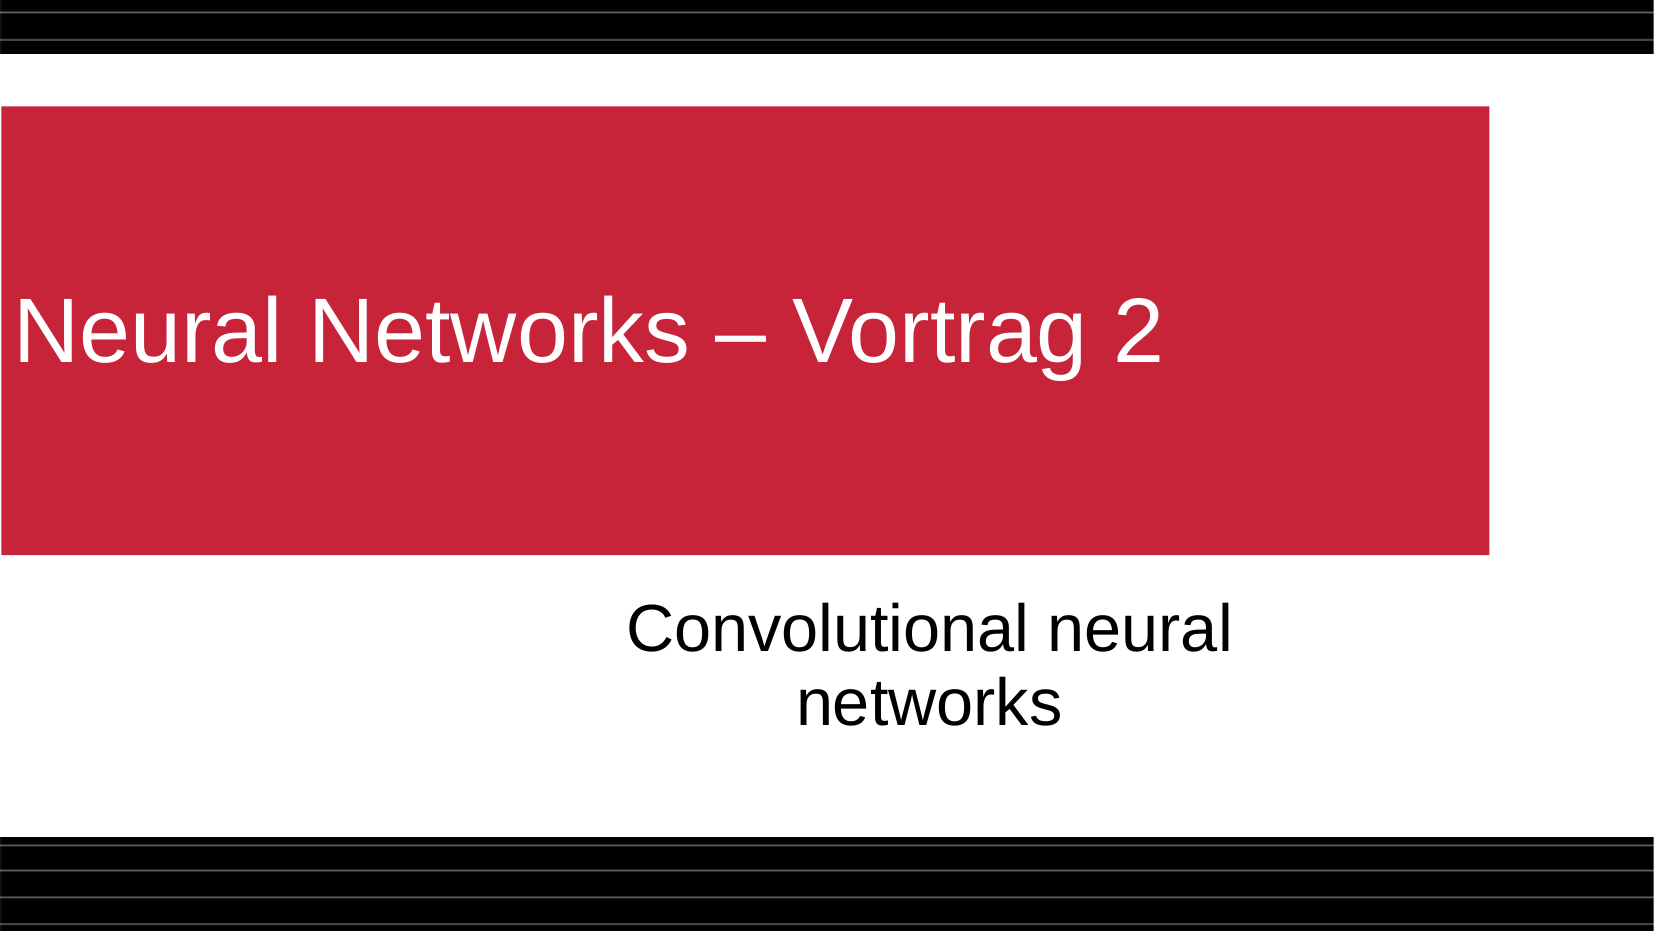

# Neural Networks – Vortrag 2
Convolutional neural networks